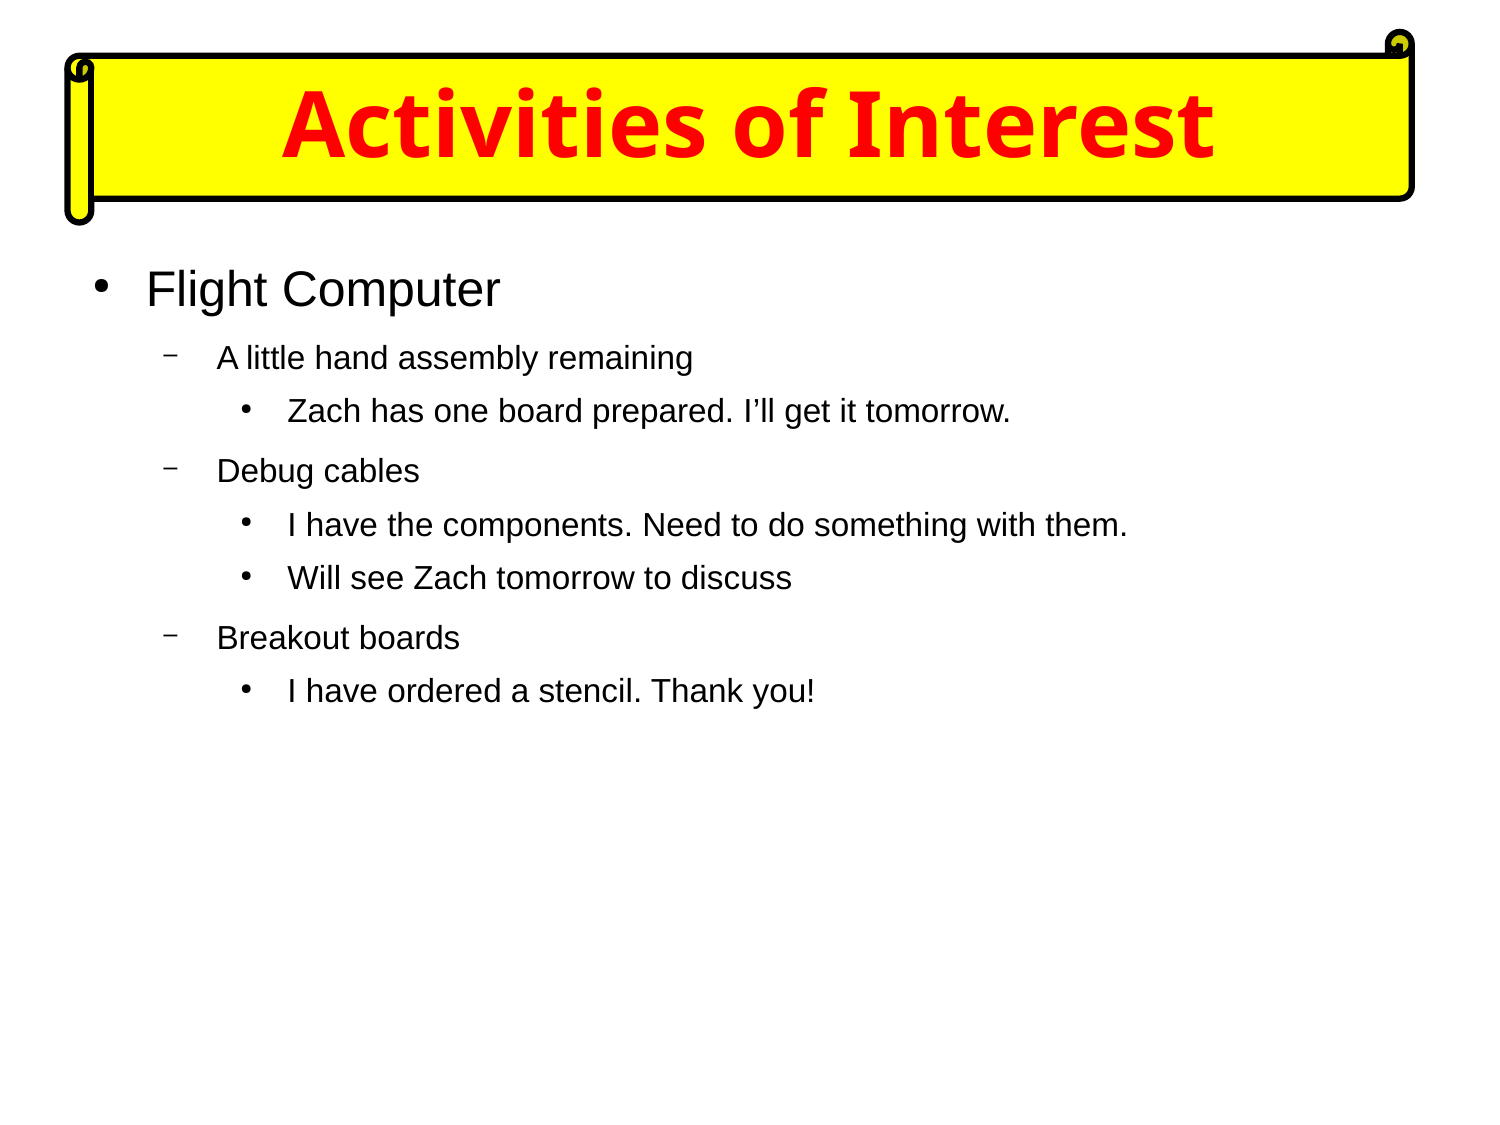

Activities of Interest
# Flight Computer
A little hand assembly remaining
Zach has one board prepared. I’ll get it tomorrow.
Debug cables
I have the components. Need to do something with them.
Will see Zach tomorrow to discuss
Breakout boards
I have ordered a stencil. Thank you!